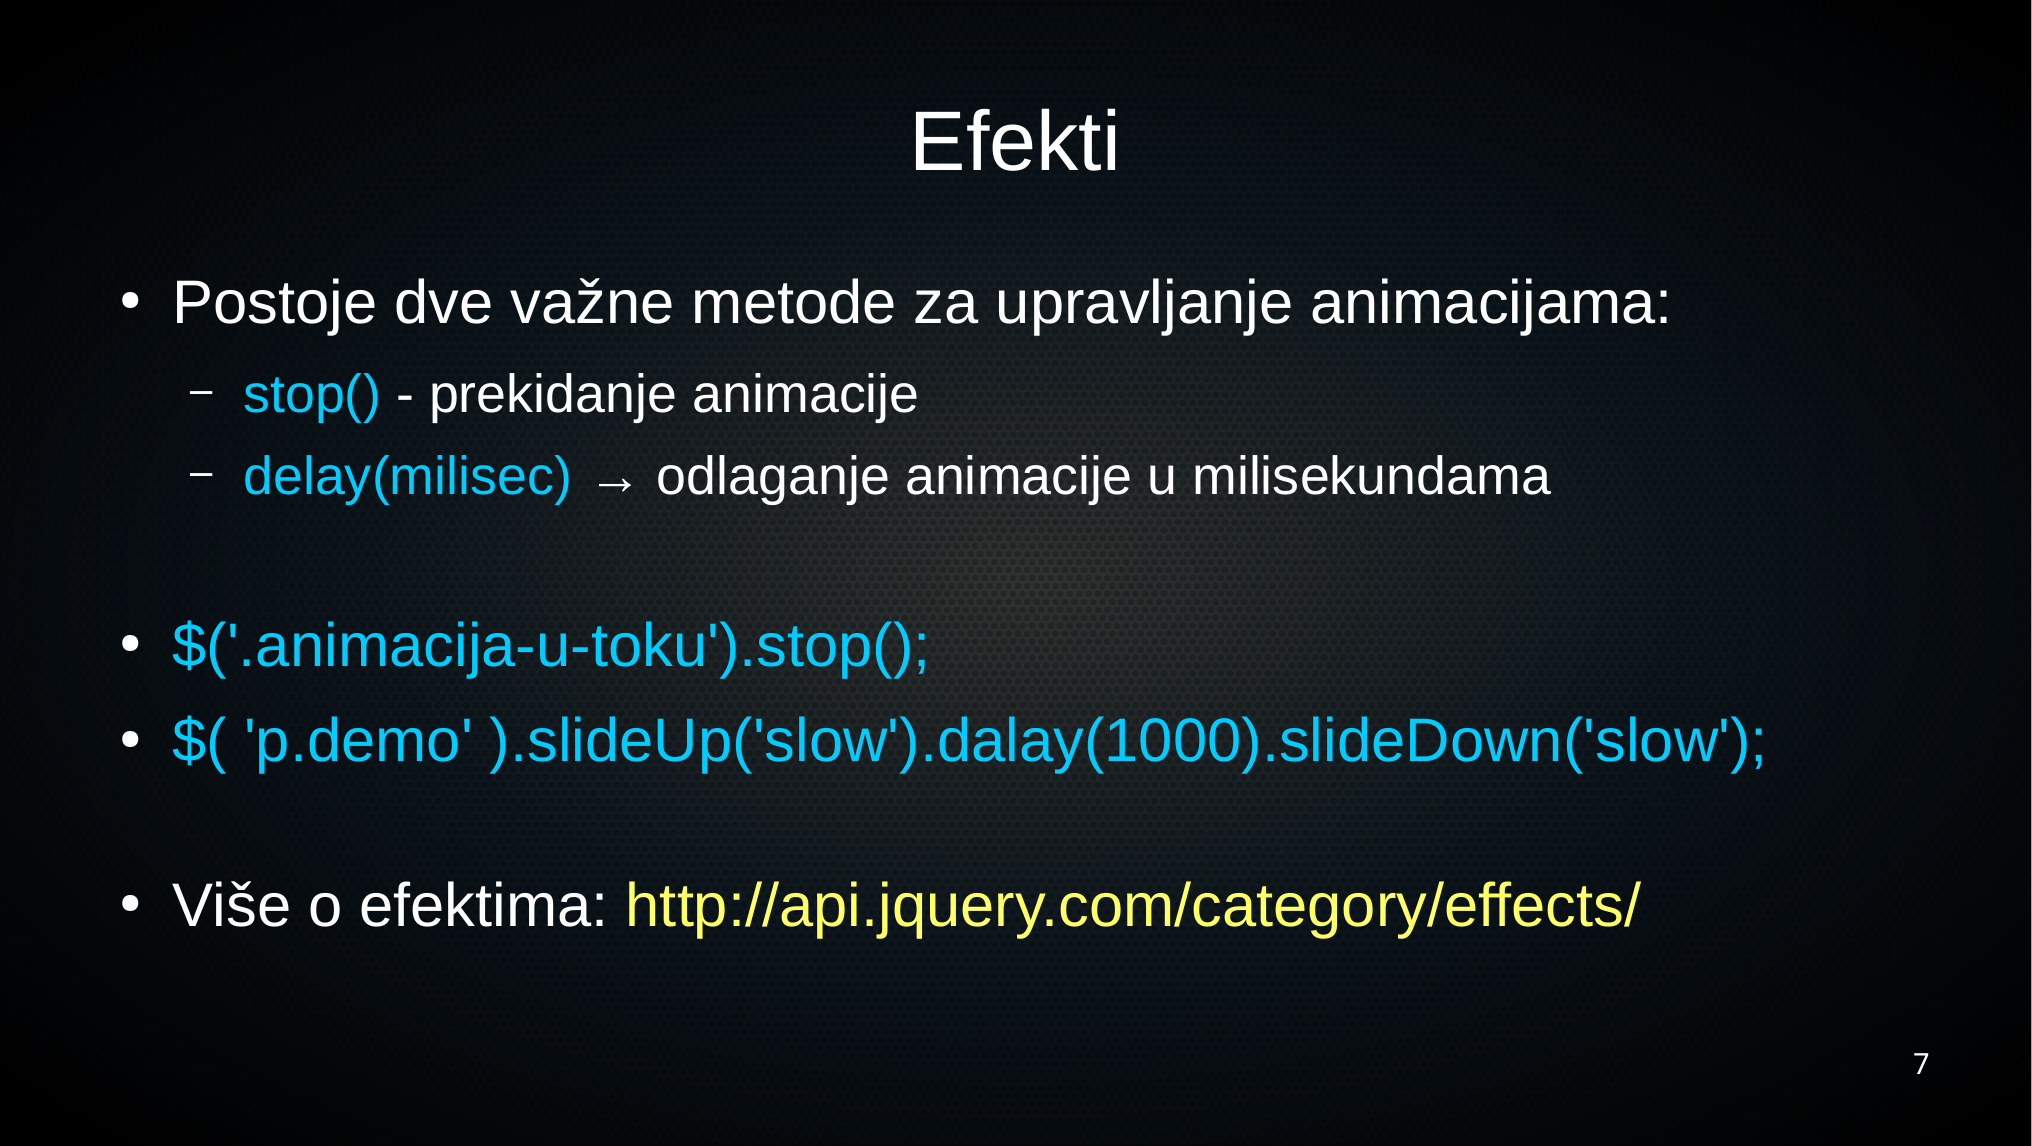

# Efekti
Postoje dve važne metode za upravljanje animacijama:
stop() - prekidanje animacije
delay(milisec) → odlaganje animacije u milisekundama
$('.animacija-u-toku').stop();
$( 'p.demo' ).slideUp('slow').dalay(1000).slideDown('slow');
Više o efektima: http://api.jquery.com/category/effects/
7